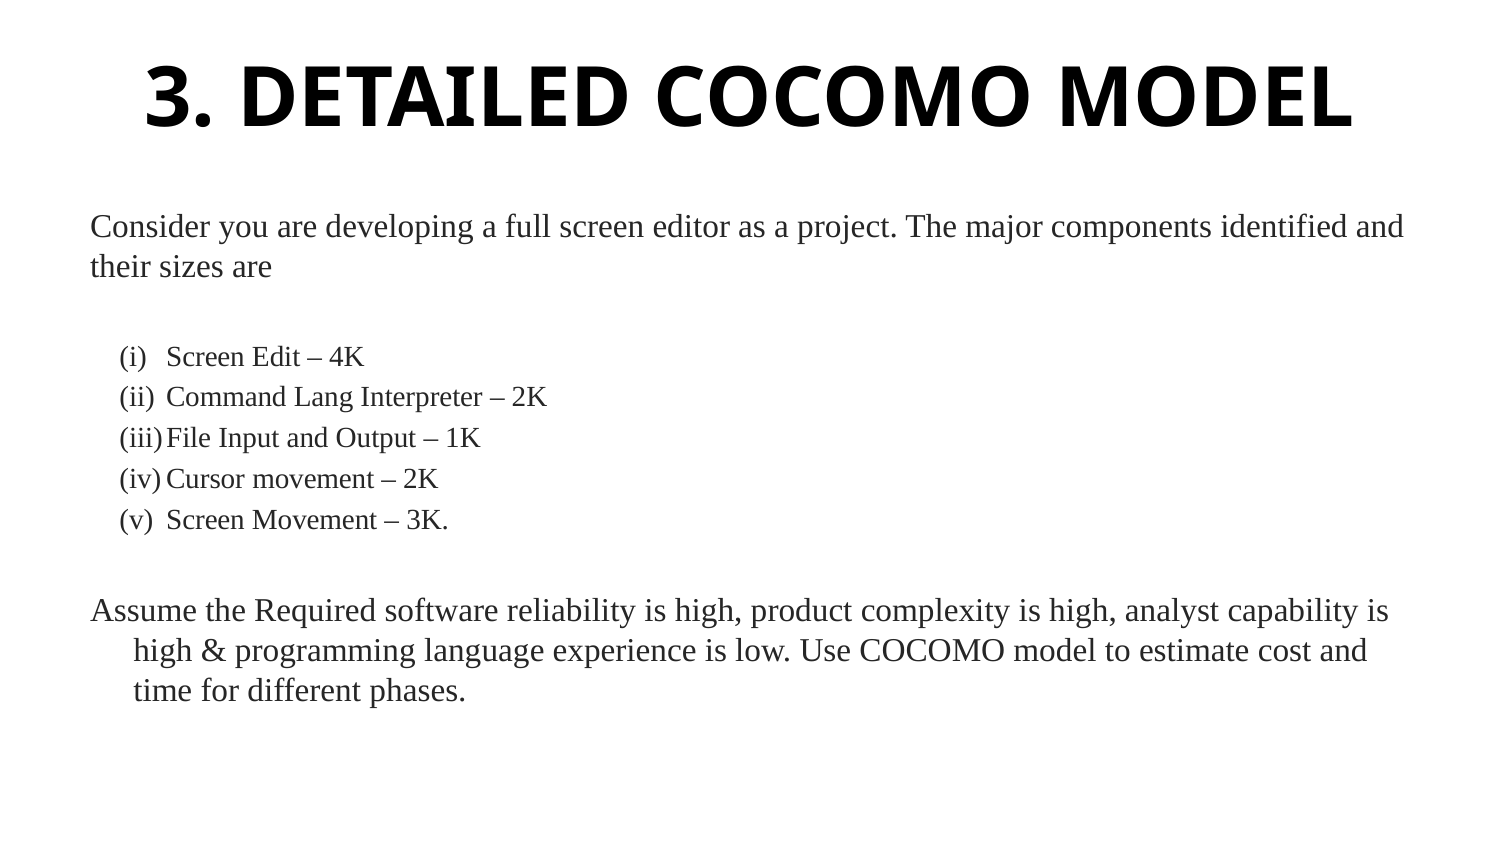

# 3. Detailed COCOMO Model
Consider you are developing a full screen editor as a project. The major components identified and their sizes are
Screen Edit – 4K
Command Lang Interpreter – 2K
File Input and Output – 1K
Cursor movement – 2K
Screen Movement – 3K.
Assume the Required software reliability is high, product complexity is high, analyst capability is high & programming language experience is low. Use COCOMO model to estimate cost and time for different phases.